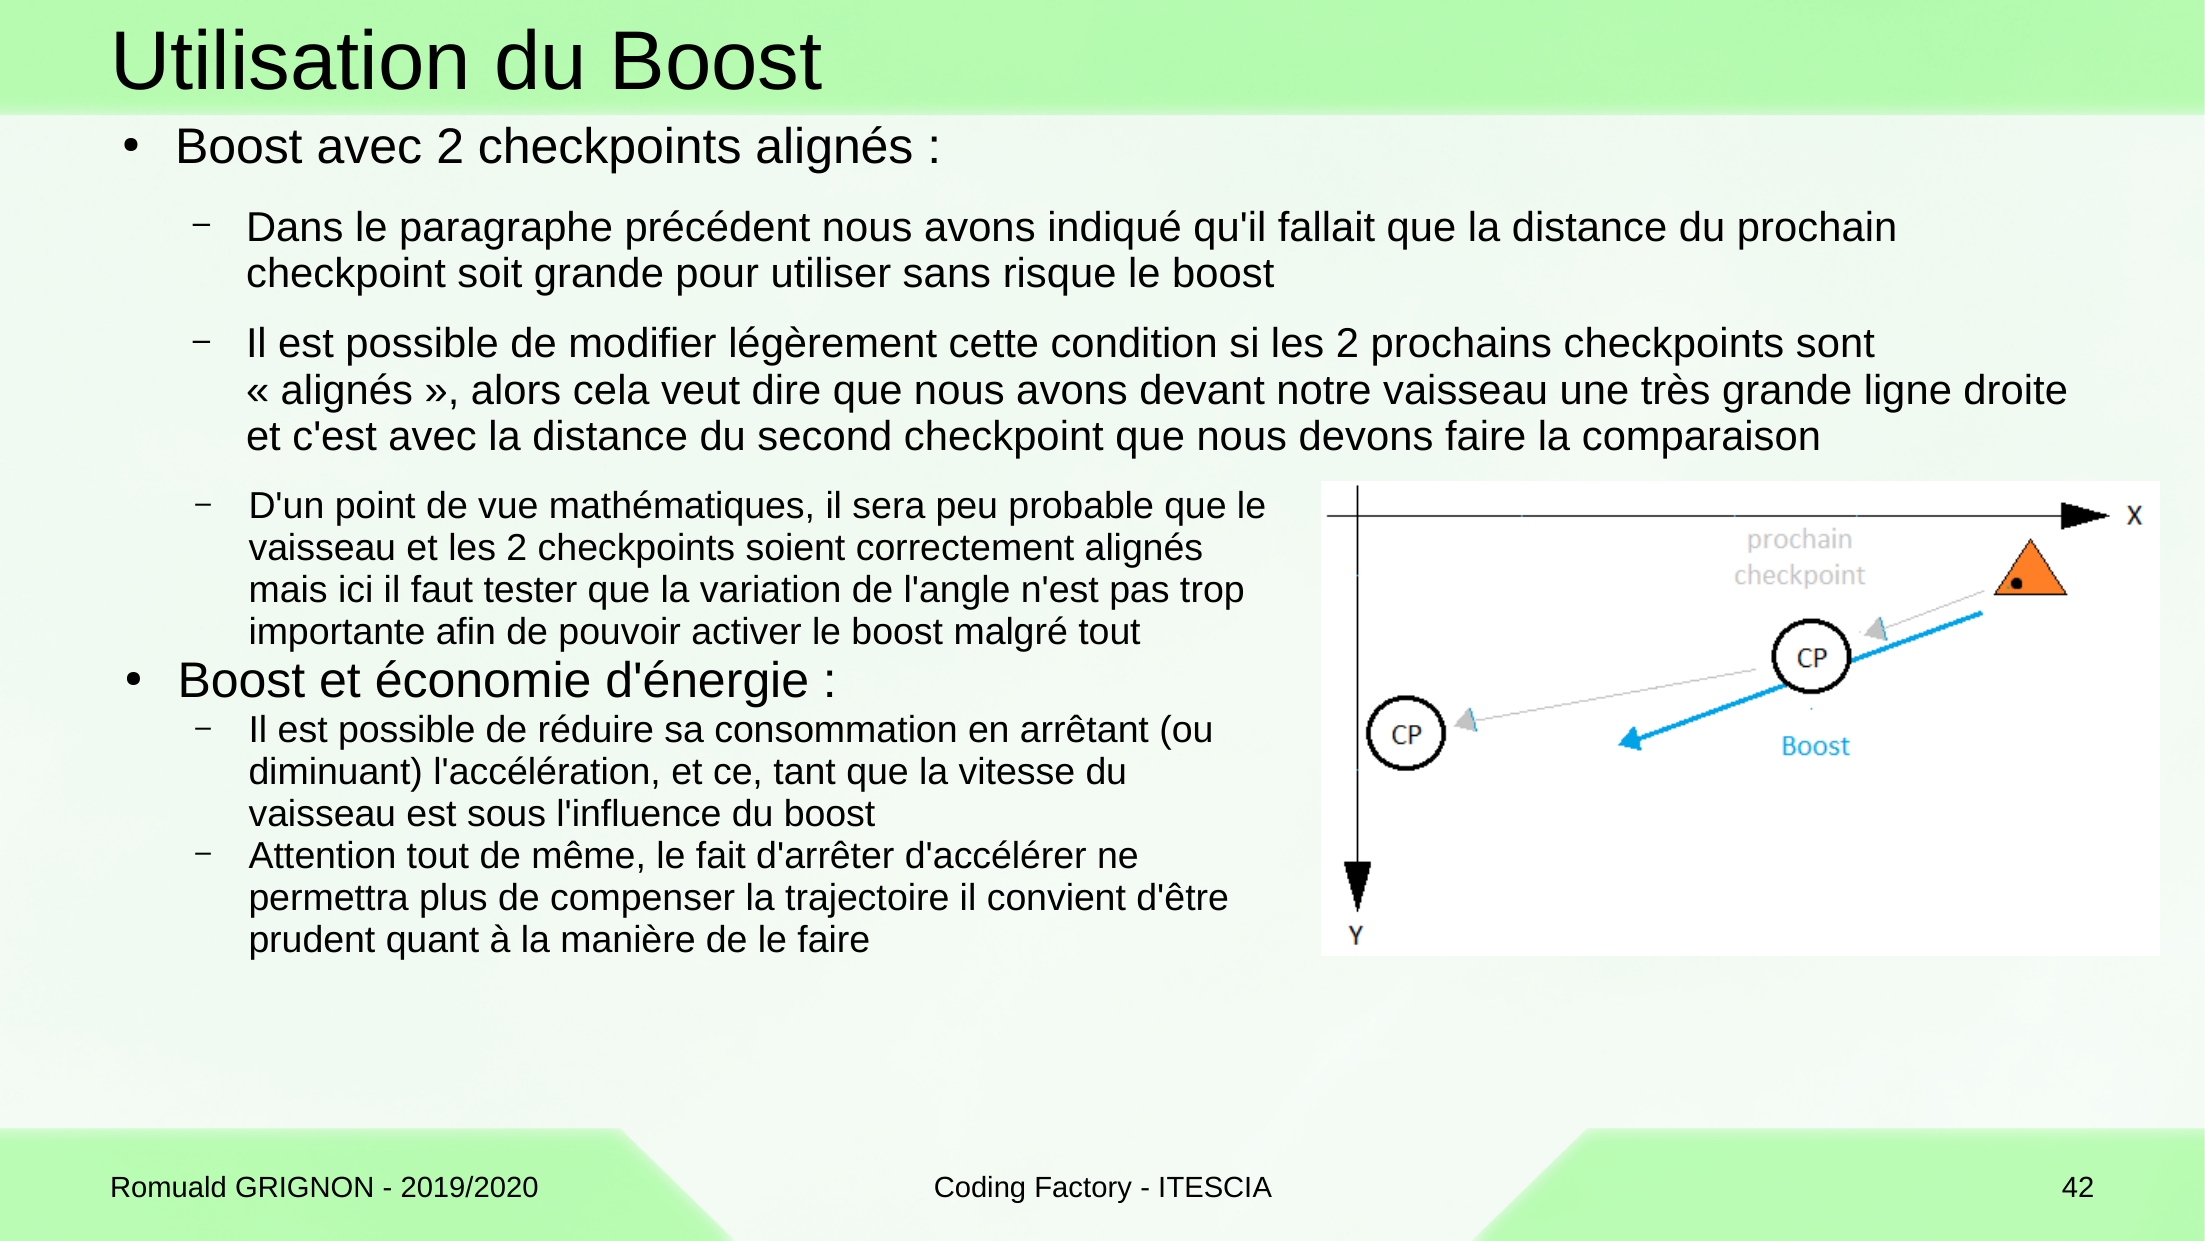

# Utilisation du Boost
Boost avec 2 checkpoints alignés :
Dans le paragraphe précédent nous avons indiqué qu'il fallait que la distance du prochain checkpoint soit grande pour utiliser sans risque le boost
Il est possible de modifier légèrement cette condition si les 2 prochains checkpoints sont « alignés », alors cela veut dire que nous avons devant notre vaisseau une très grande ligne droite et c'est avec la distance du second checkpoint que nous devons faire la comparaison
D'un point de vue mathématiques, il sera peu probable que le vaisseau et les 2 checkpoints soient correctement alignés mais ici il faut tester que la variation de l'angle n'est pas trop importante afin de pouvoir activer le boost malgré tout
Boost et économie d'énergie :
Il est possible de réduire sa consommation en arrêtant (ou diminuant) l'accélération, et ce, tant que la vitesse du vaisseau est sous l'influence du boost
Attention tout de même, le fait d'arrêter d'accélérer ne permettra plus de compenser la trajectoire il convient d'être prudent quant à la manière de le faire
Romuald GRIGNON - 2019/2020
Coding Factory - ITESCIA
42